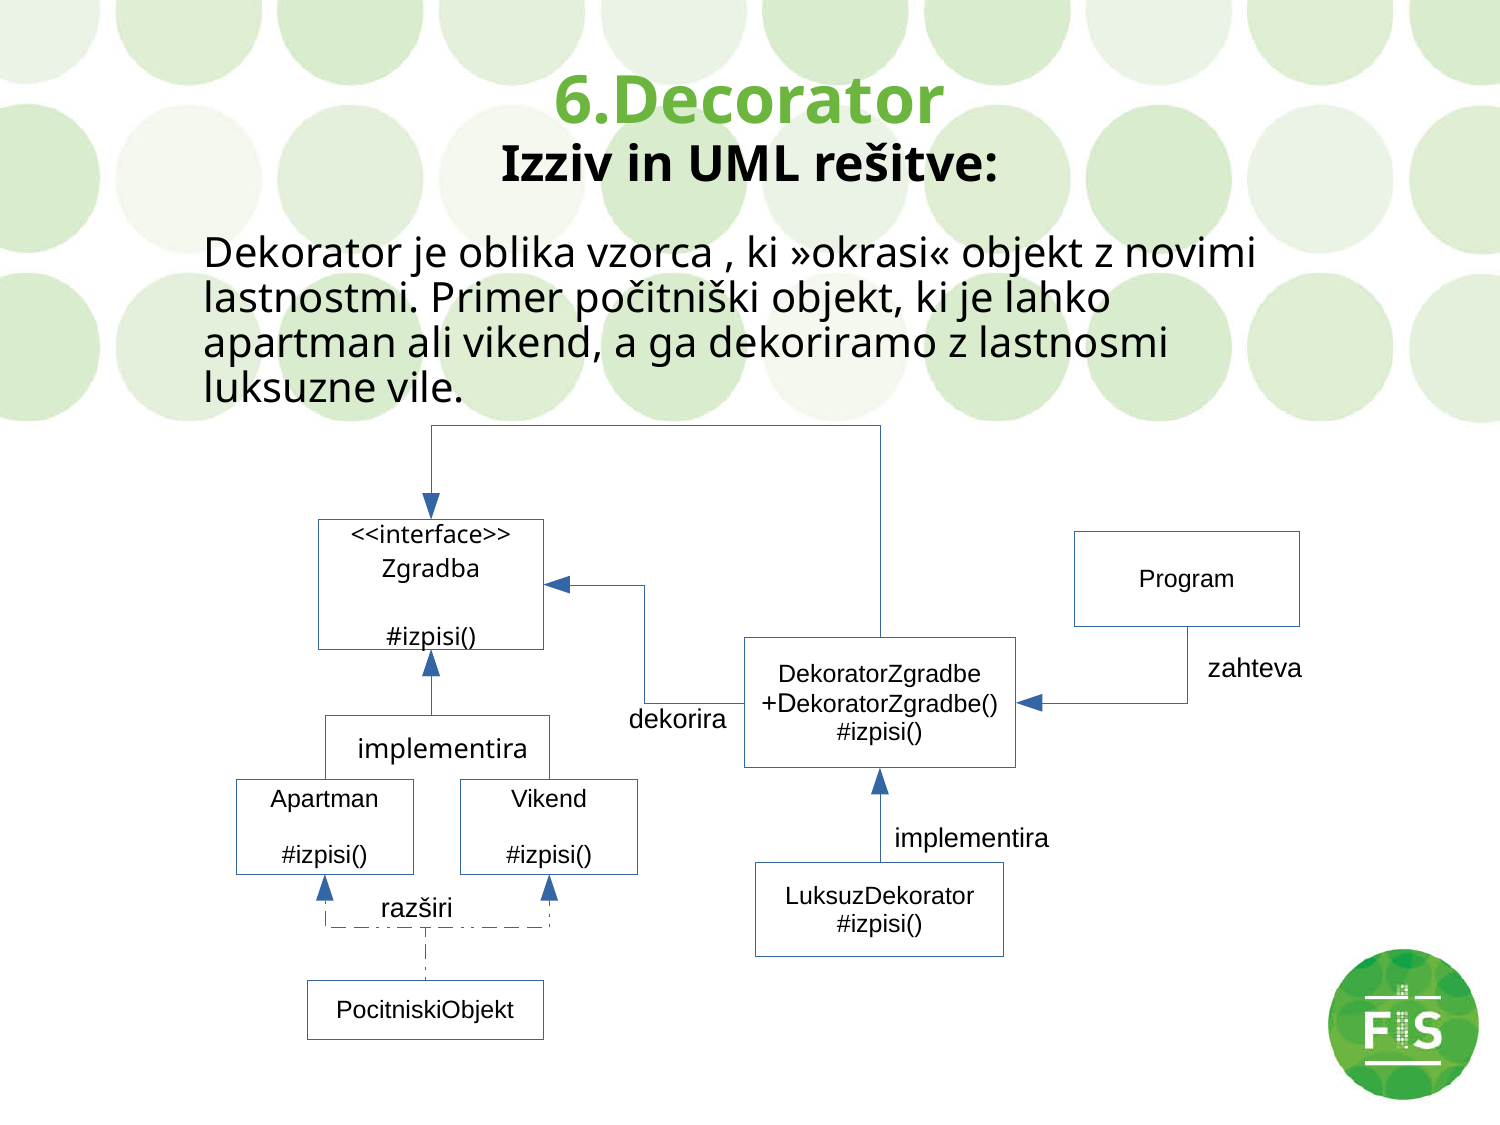

# 6.Decorator Izziv in UML rešitve:
Dekorator je oblika vzorca , ki »okrasi« objekt z novimi lastnostmi. Primer počitniški objekt, ki je lahko apartman ali vikend, a ga dekoriramo z lastnosmi luksuzne vile.
<<interface>>
Zgradba
#izpisi()
Program
DekoratorZgradbe
+DekoratorZgradbe()
#izpisi()
zahteva
dekorira
implementira
Apartman
#izpisi()
Vikend
#izpisi()
implementira
LuksuzDekorator
#izpisi()
razširi
PocitniskiObjekt